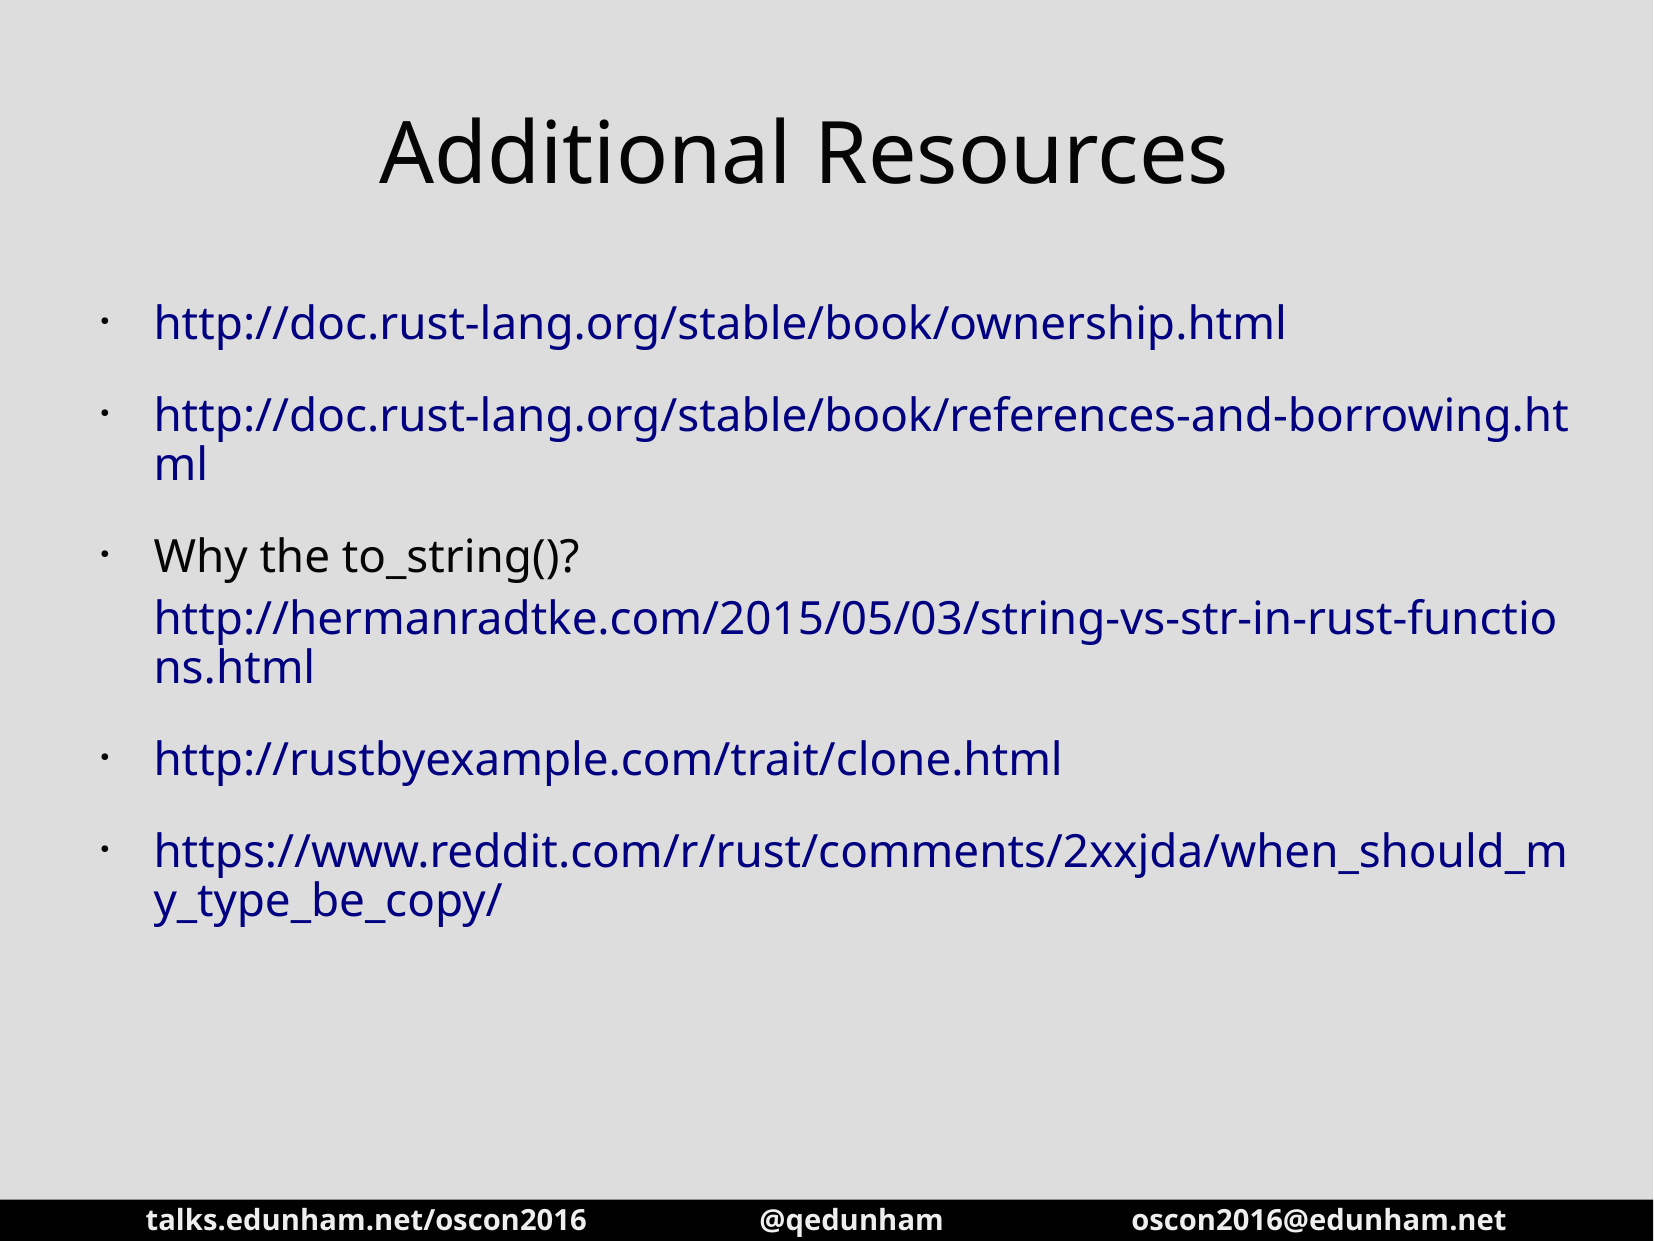

# Additional Resources
http://doc.rust-lang.org/stable/book/ownership.html
http://doc.rust-lang.org/stable/book/references-and-borrowing.html
Why the to_string()? http://hermanradtke.com/2015/05/03/string-vs-str-in-rust-functions.html
http://rustbyexample.com/trait/clone.html
https://www.reddit.com/r/rust/comments/2xxjda/when_should_my_type_be_copy/